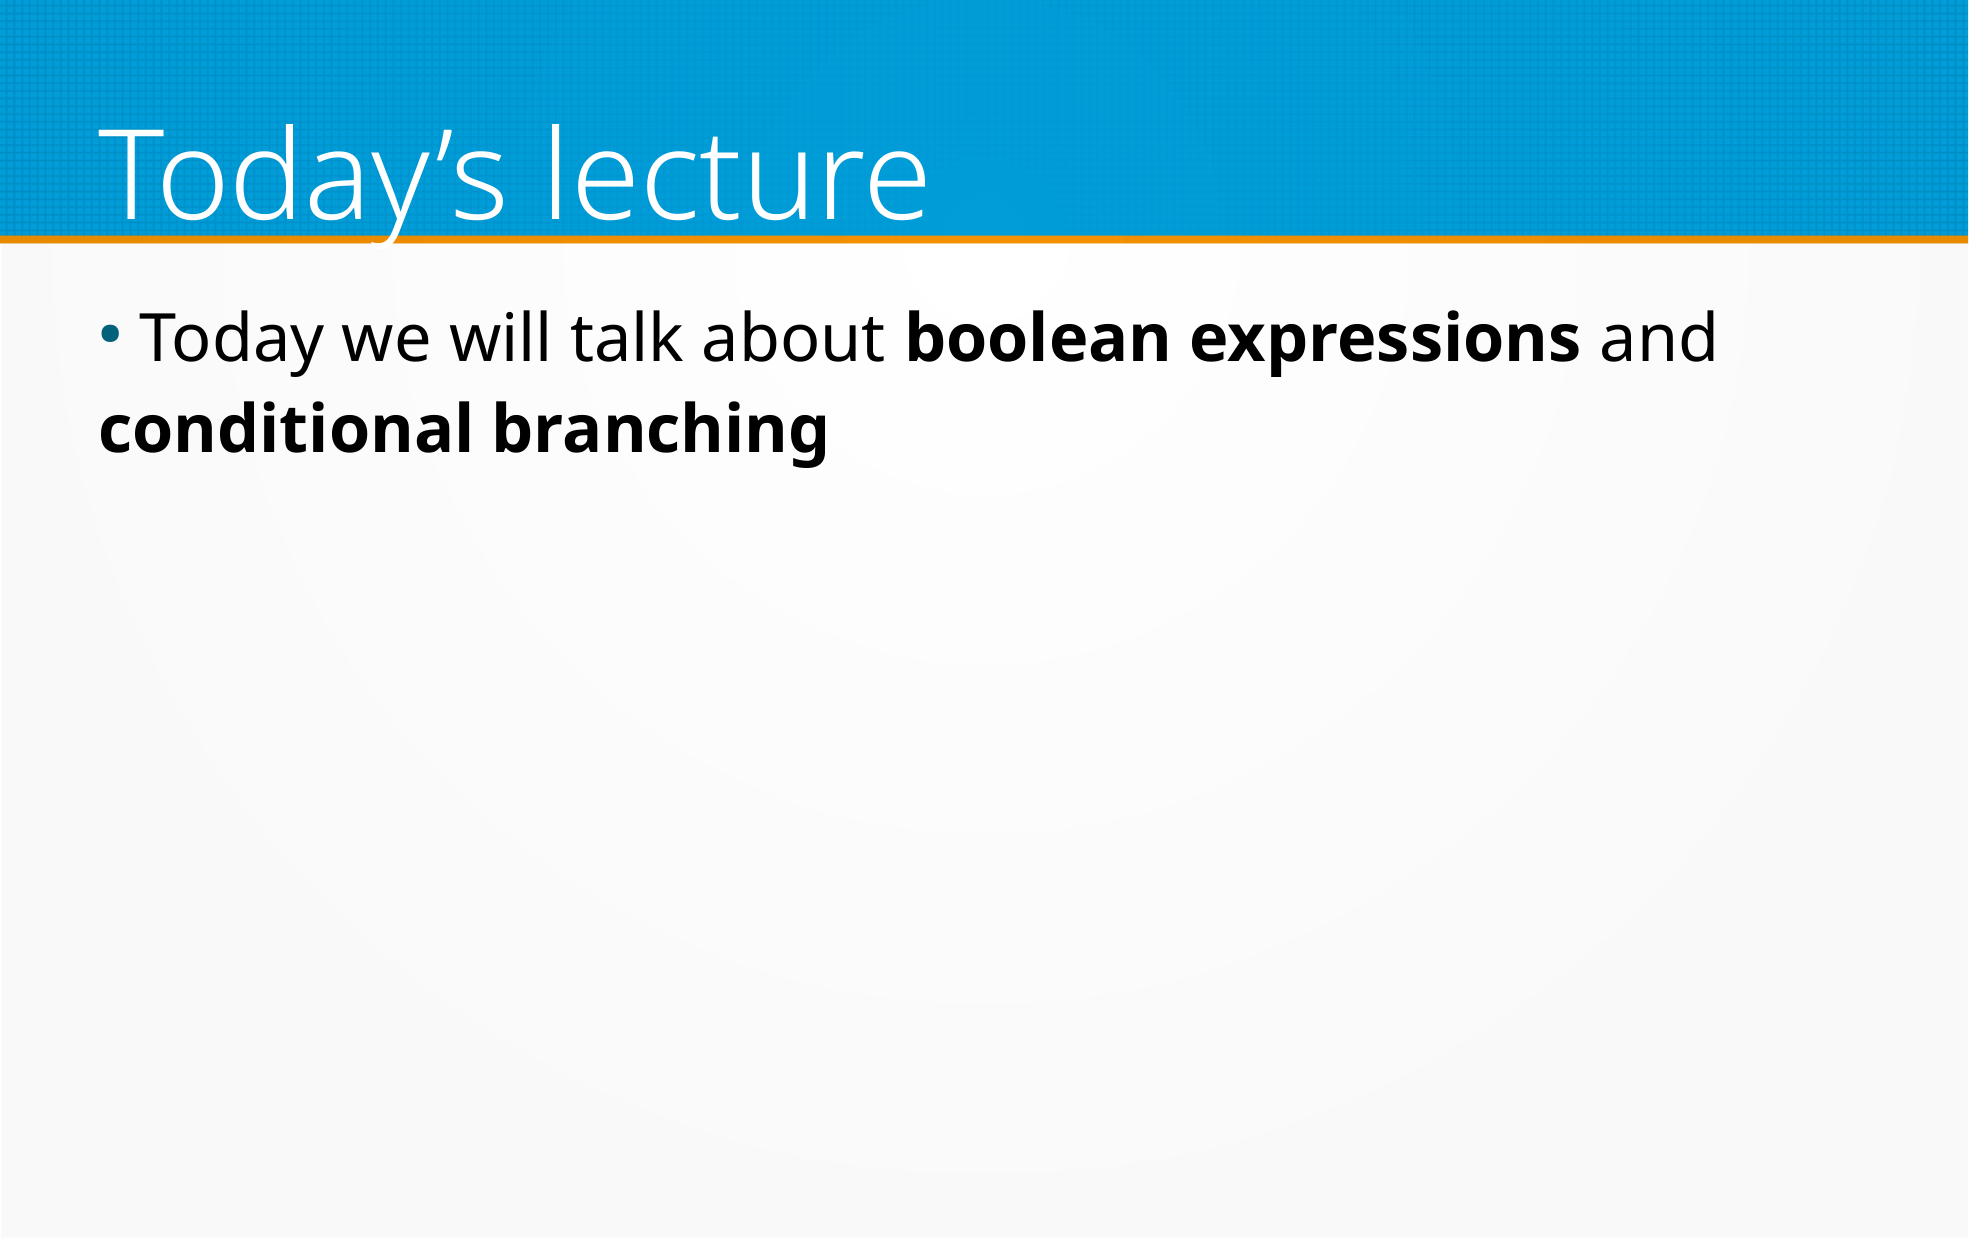

# Today’s lecture
 Today we will talk about boolean expressions and conditional branching